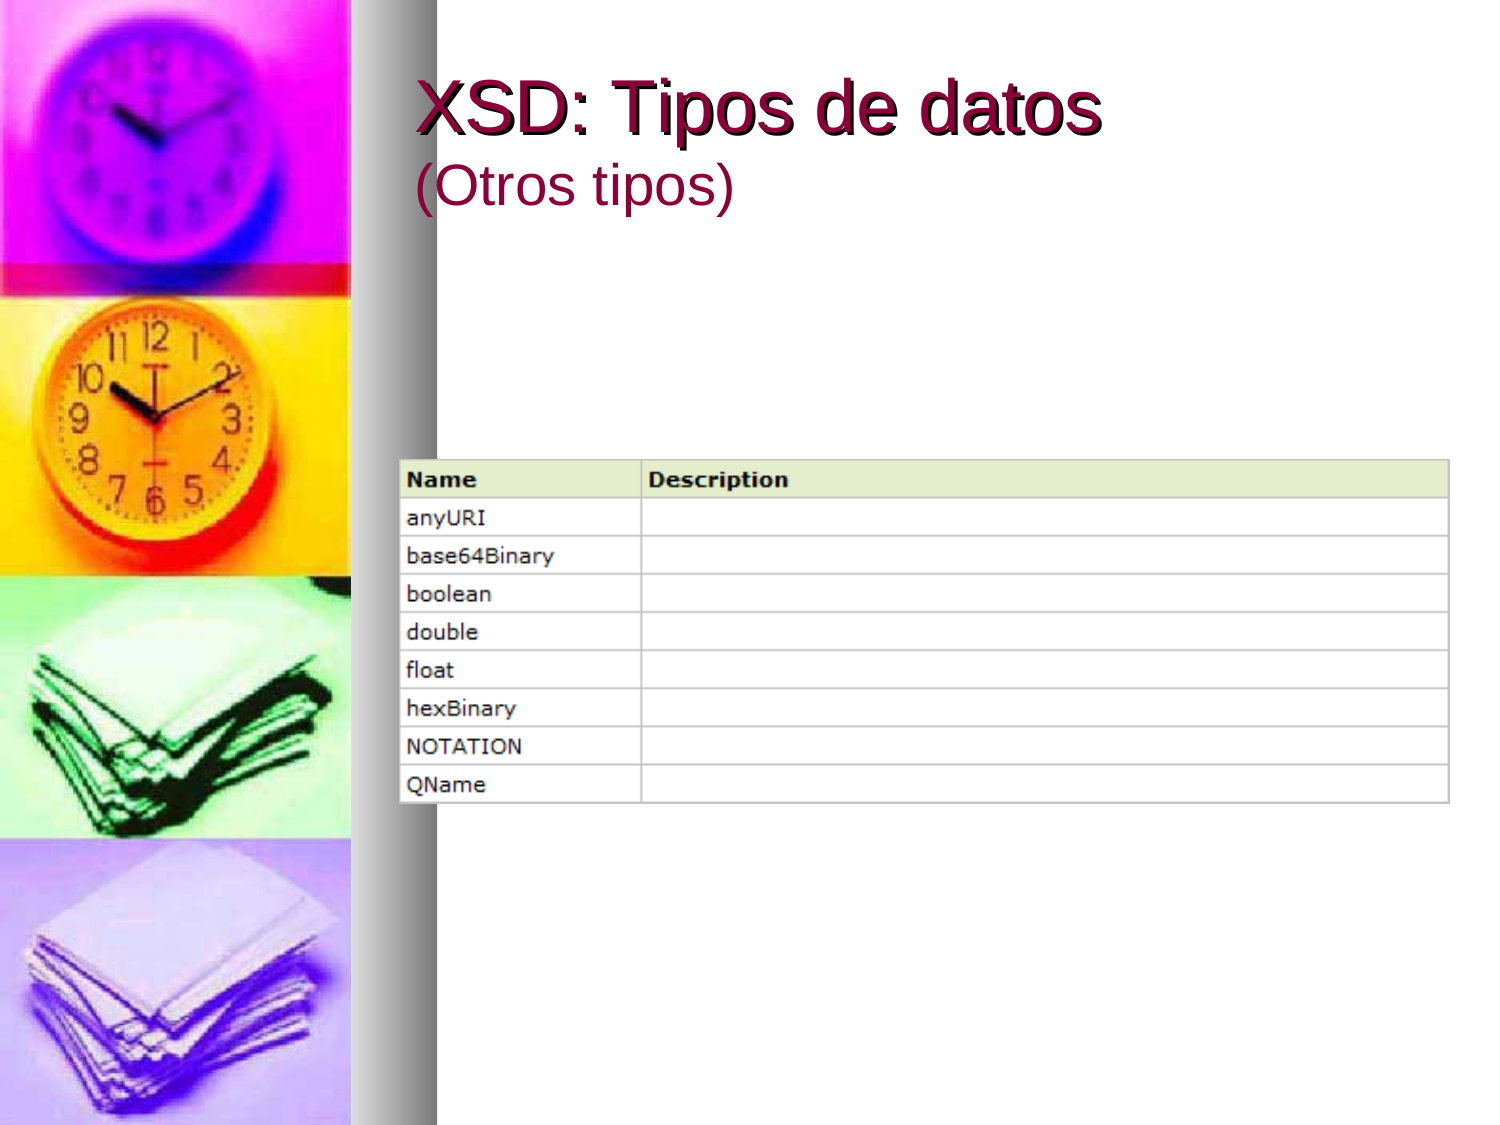

# XSD: Tipos de datos (Otros tipos)